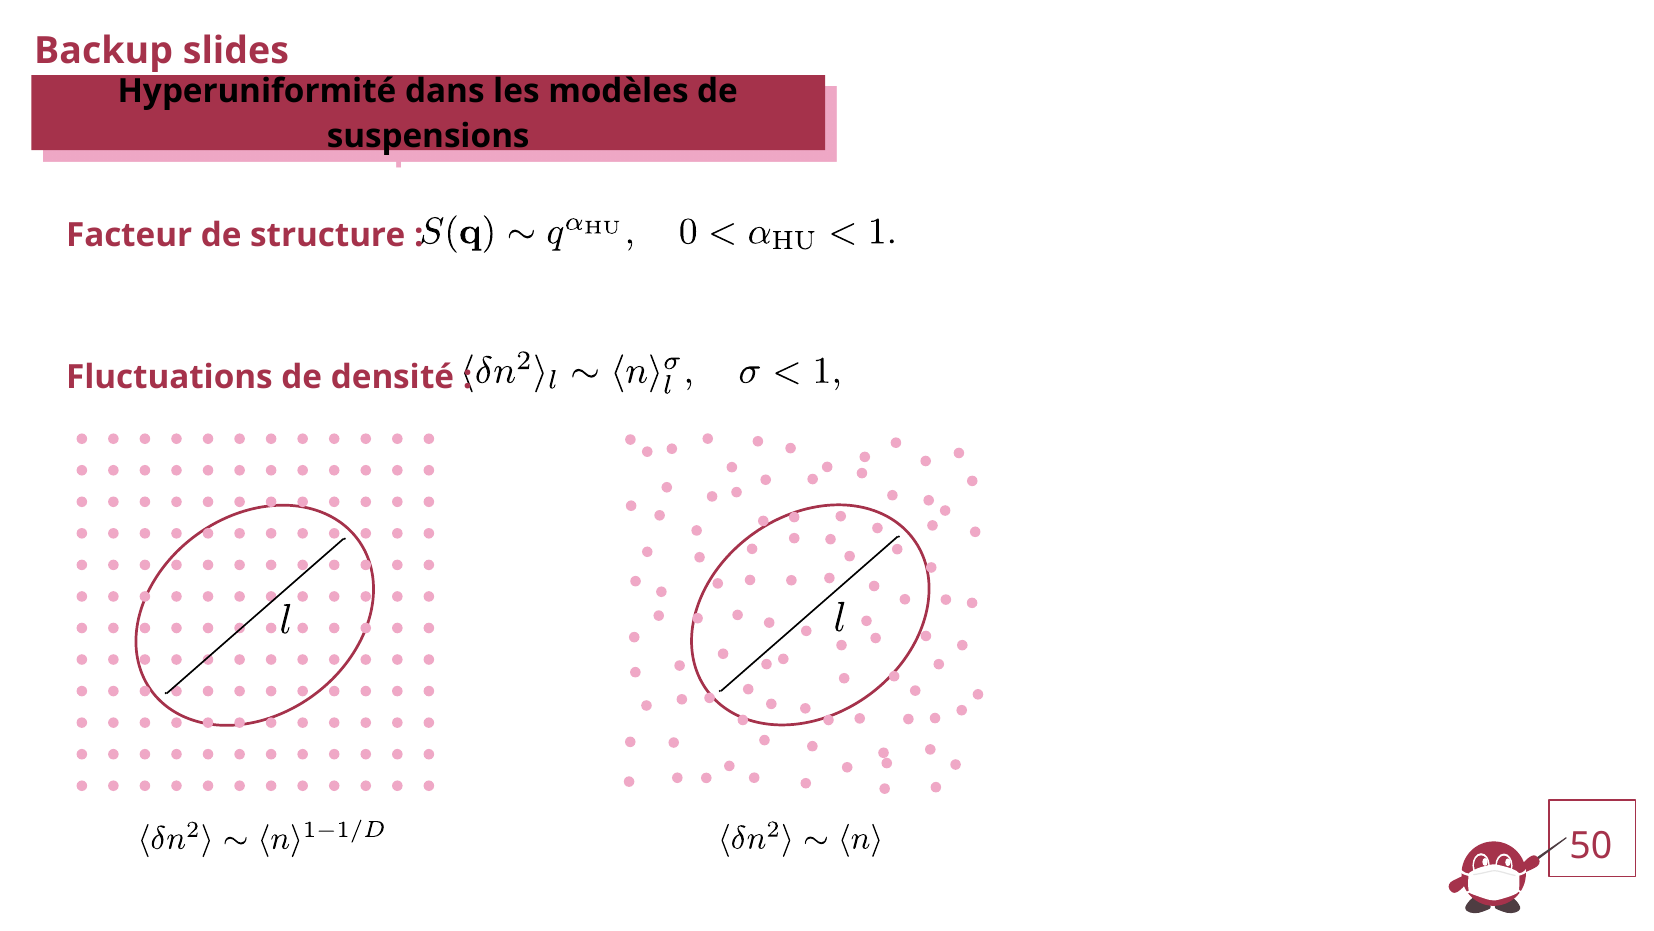

Backup slides
Hyperuniformité dans les modèles de suspensions
Facteur de structure :
Fluctuations de densité :